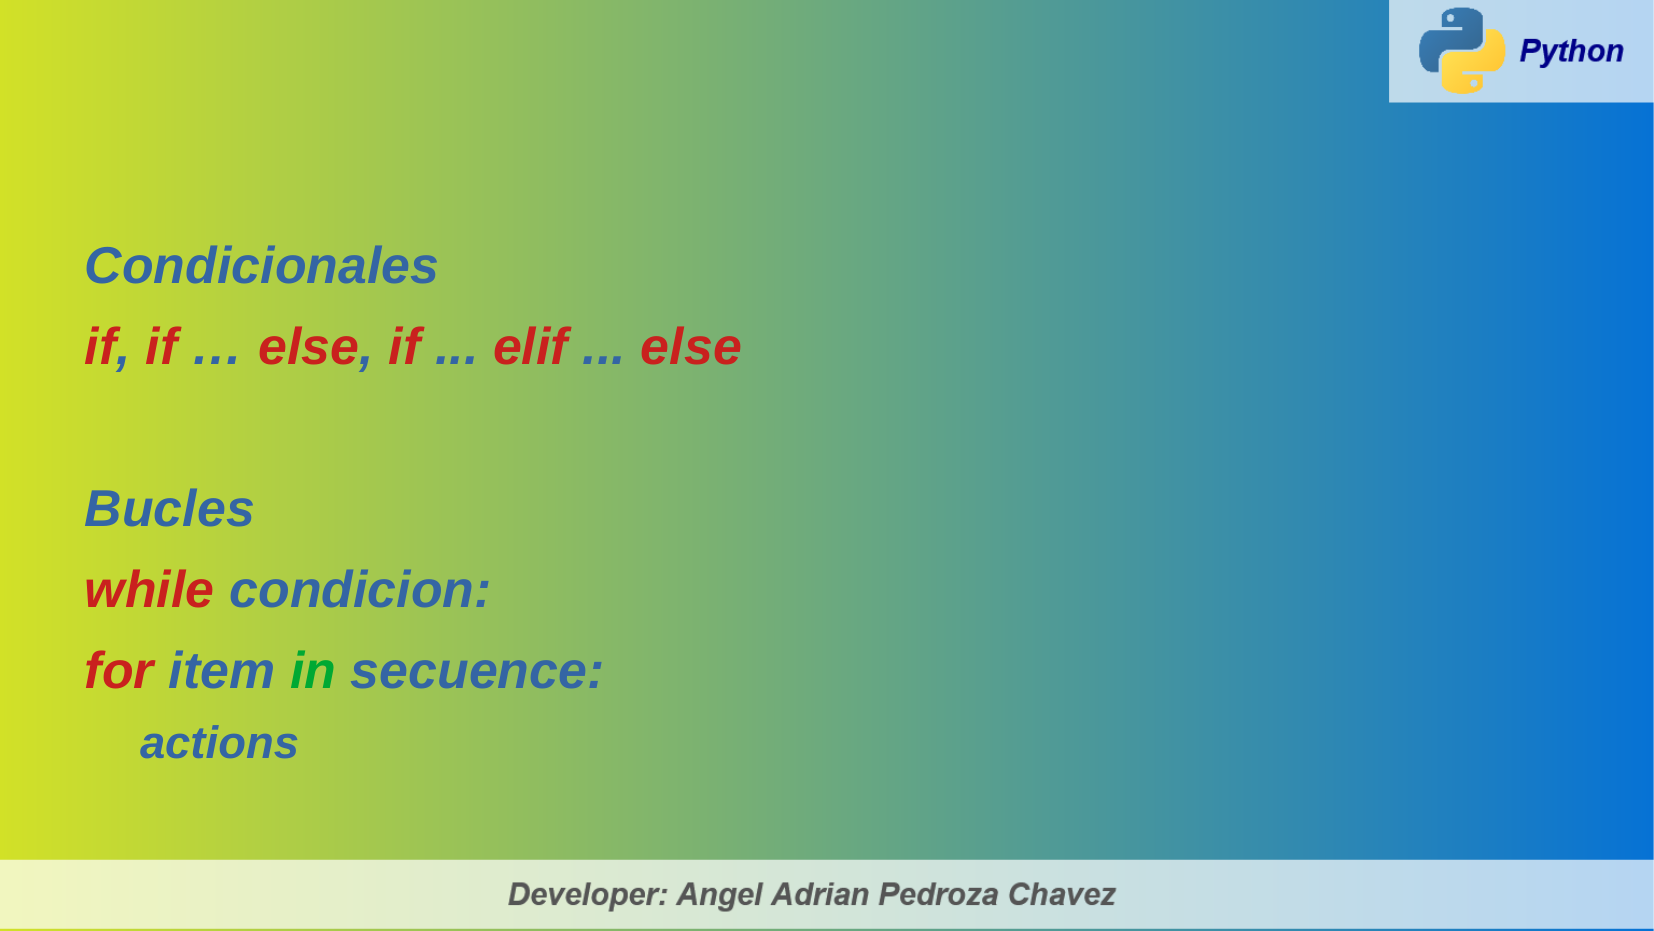

# Condicionales
if, if … else, if ... elif ... else
Bucles
while condicion:
for item in secuence:
actions